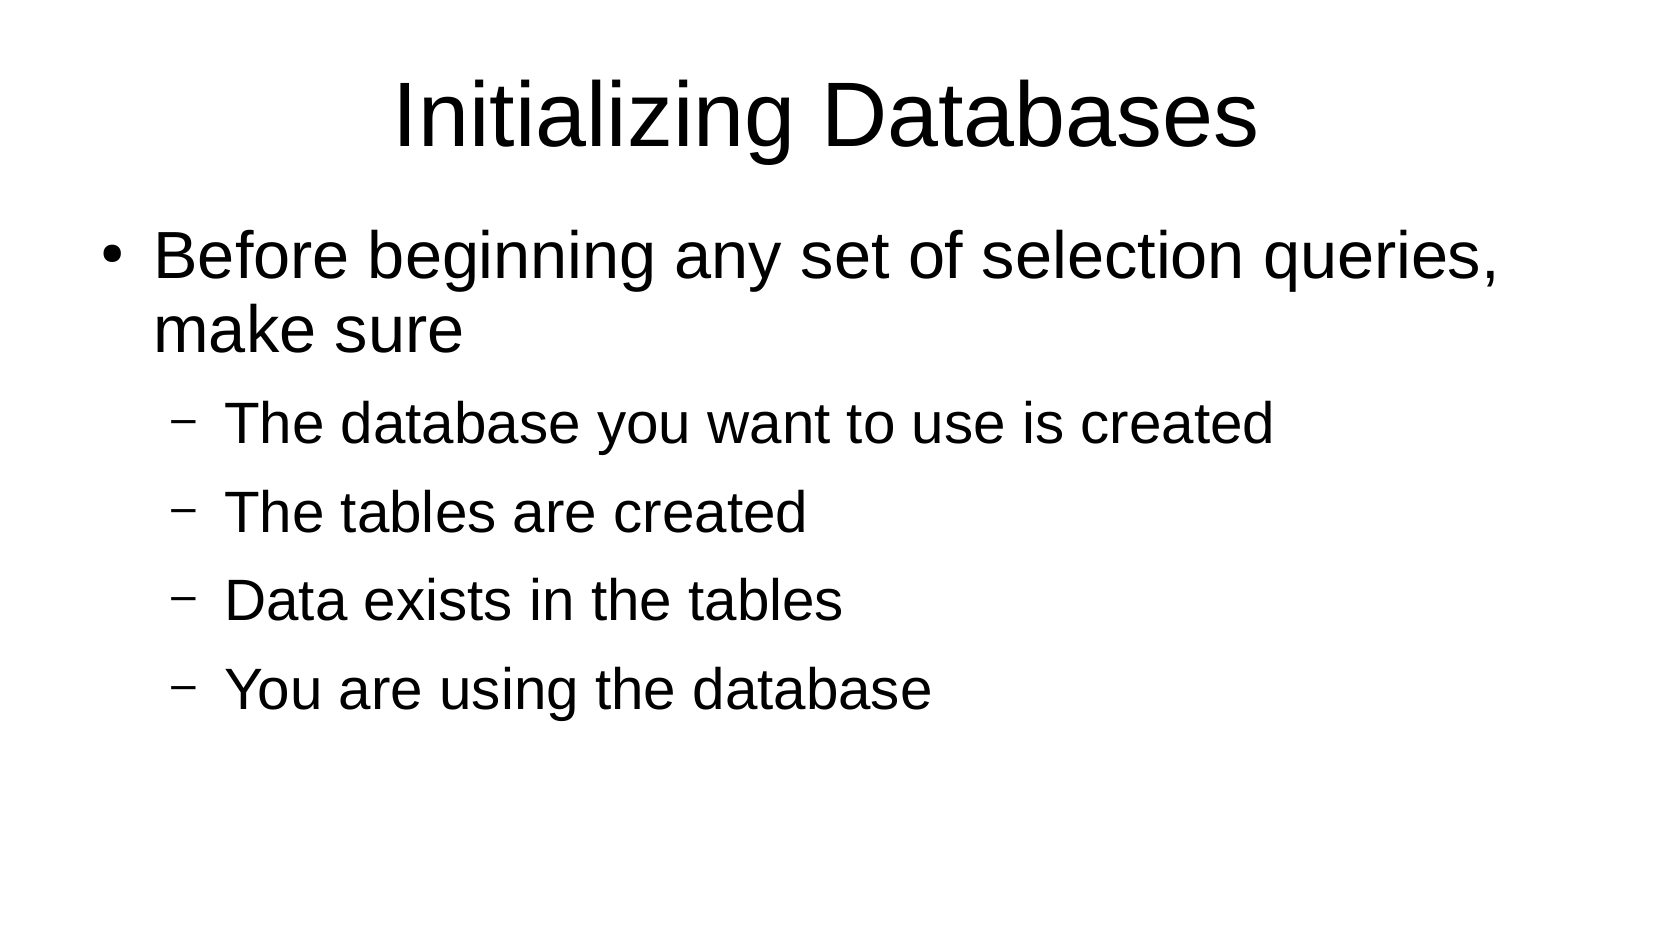

# Initializing Databases
Before beginning any set of selection queries, make sure
The database you want to use is created
The tables are created
Data exists in the tables
You are using the database